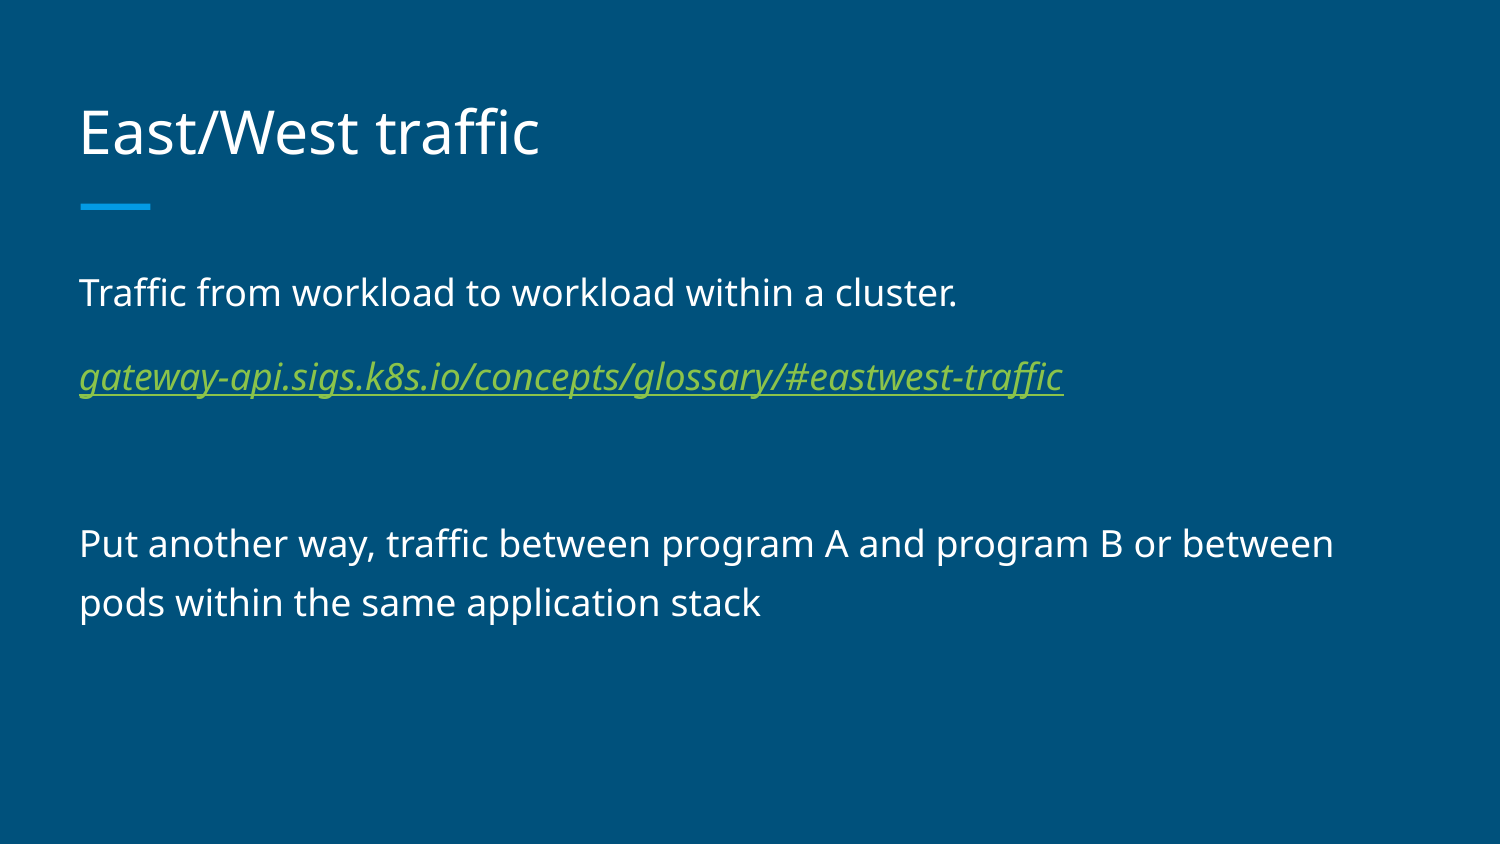

# East/West traffic
Traffic from workload to workload within a cluster.
gateway-api.sigs.k8s.io/concepts/glossary/#eastwest-traffic
Put another way, traffic between program A and program B or between pods within the same application stack